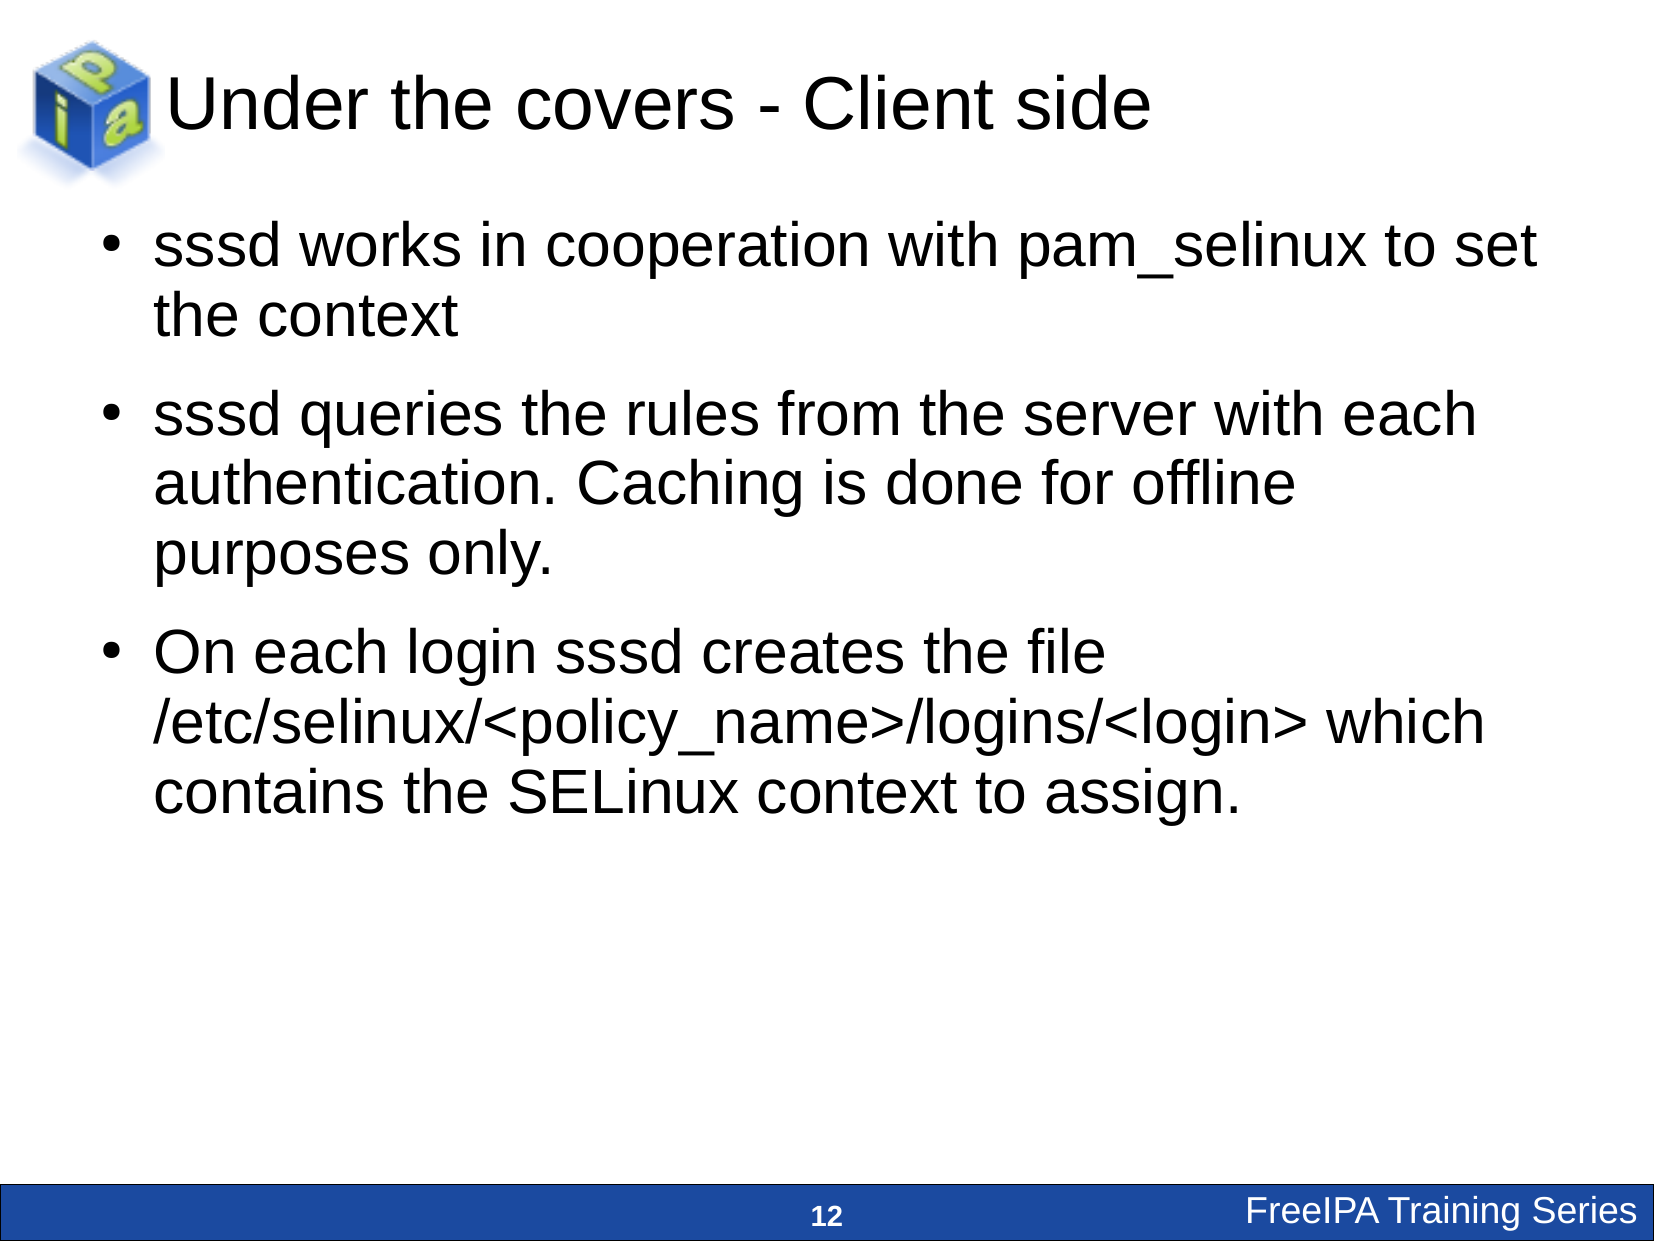

# Under the covers - Client side
sssd works in cooperation with pam_selinux to set the context
sssd queries the rules from the server with each authentication. Caching is done for offline purposes only.
On each login sssd creates the file /etc/selinux/<policy_name>/logins/<login> which contains the SELinux context to assign.
12